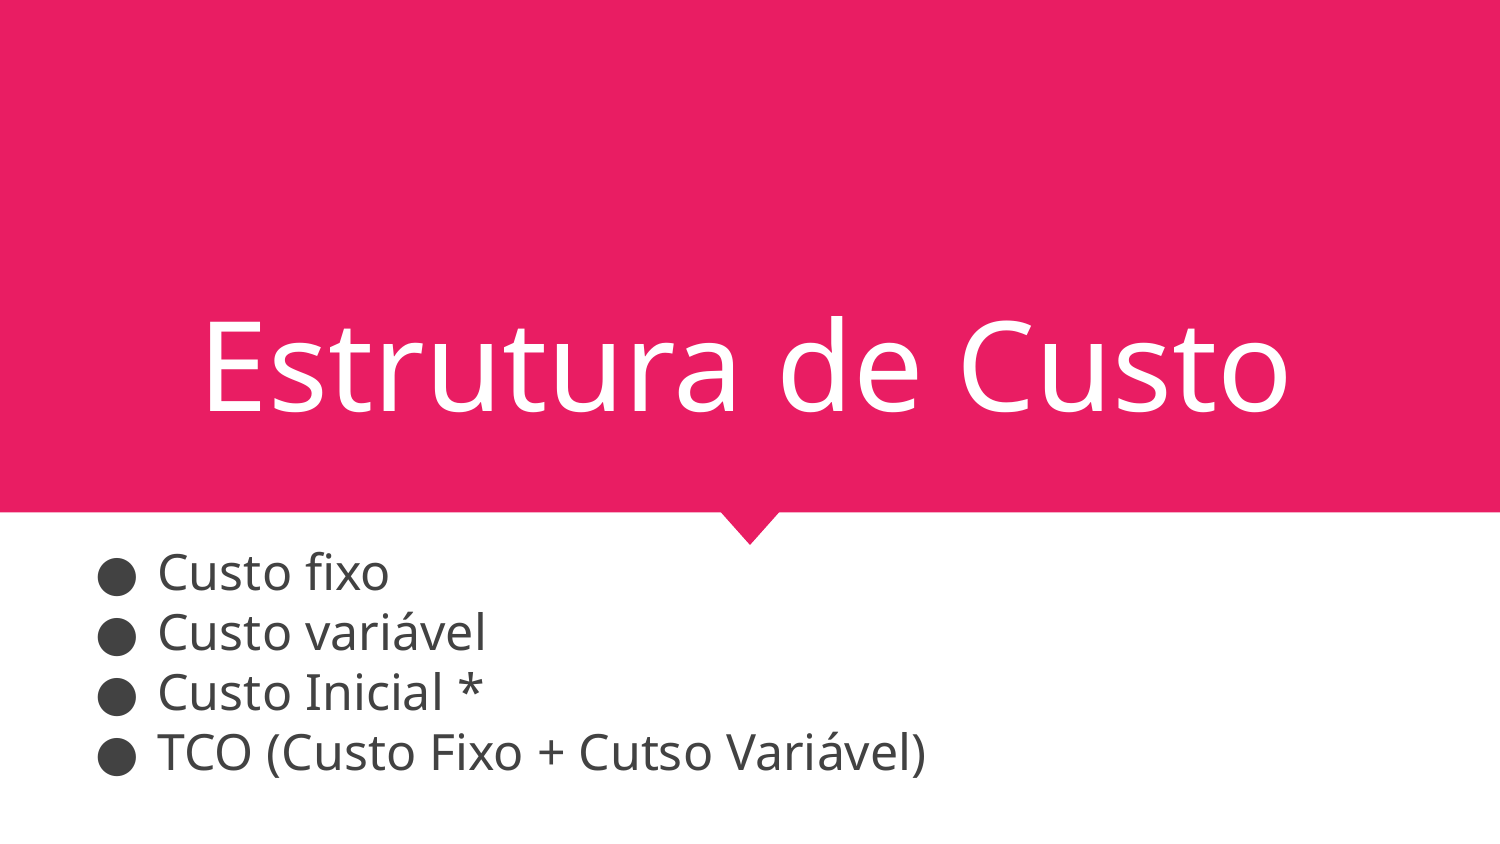

# Estrutura de Custo
Custo fixo
Custo variável
Custo Inicial *
TCO (Custo Fixo + Cutso Variável)